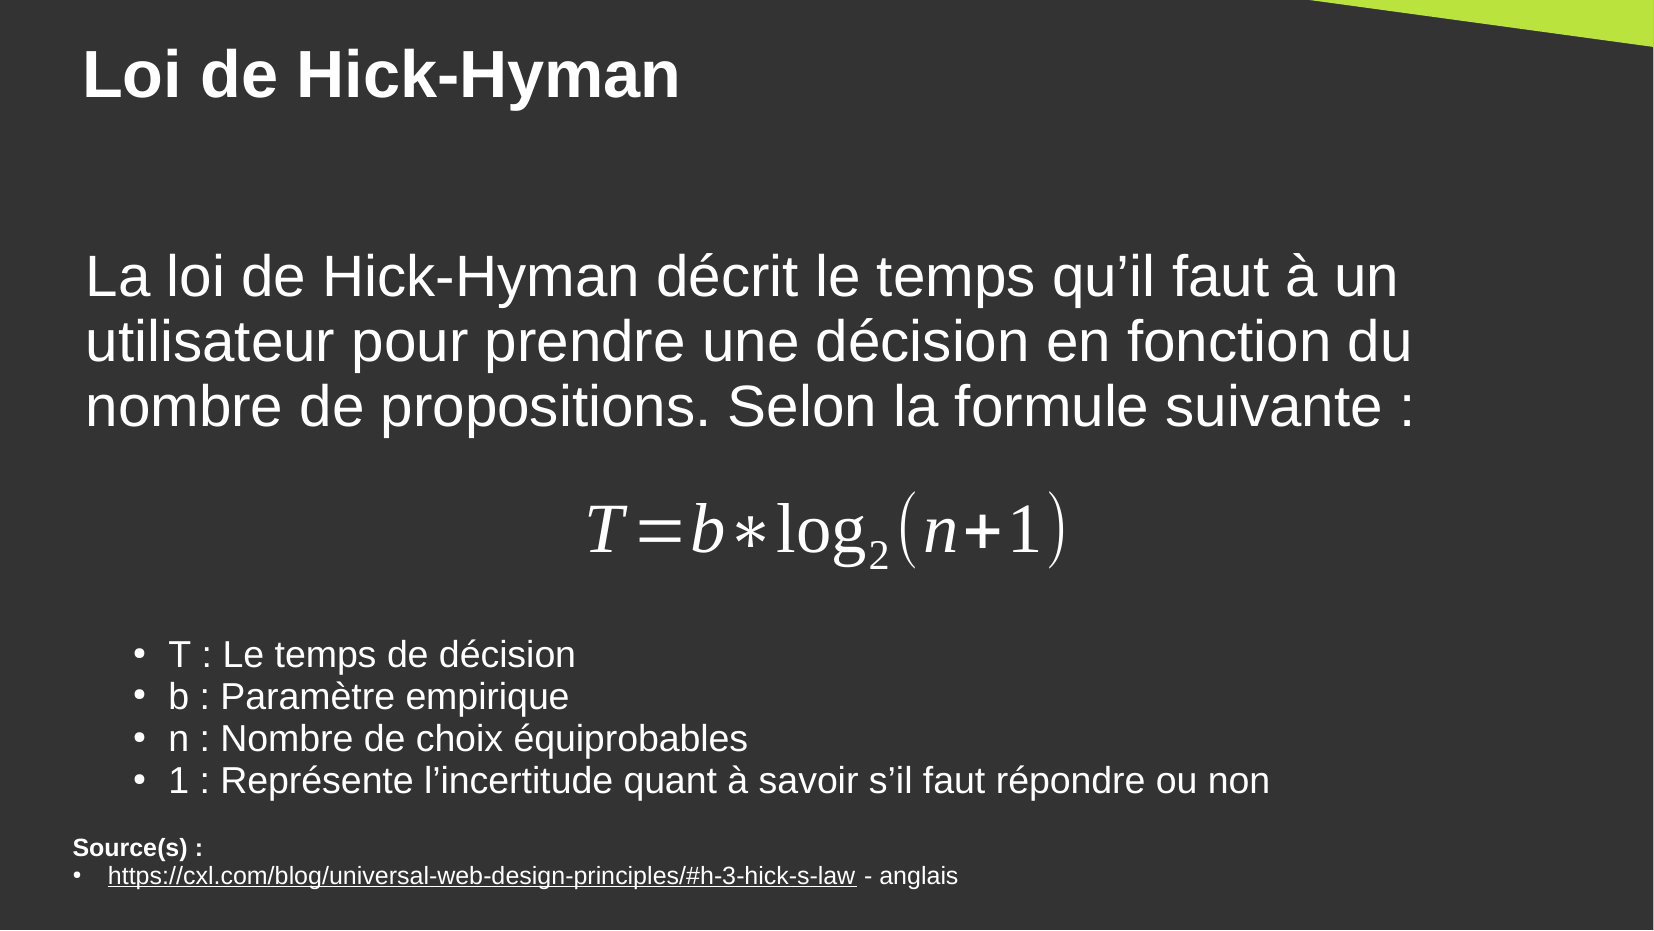

# Loi de Hick-Hyman
La loi de Hick-Hyman décrit le temps qu’il faut à un utilisateur pour prendre une décision en fonction du nombre de propositions. Selon la formule suivante :
T : Le temps de décision
b : Paramètre empirique
n : Nombre de choix équiprobables
1 : Représente l’incertitude quant à savoir s’il faut répondre ou non
Source(s) :
https://cxl.com/blog/universal-web-design-principles/#h-3-hick-s-law - anglais